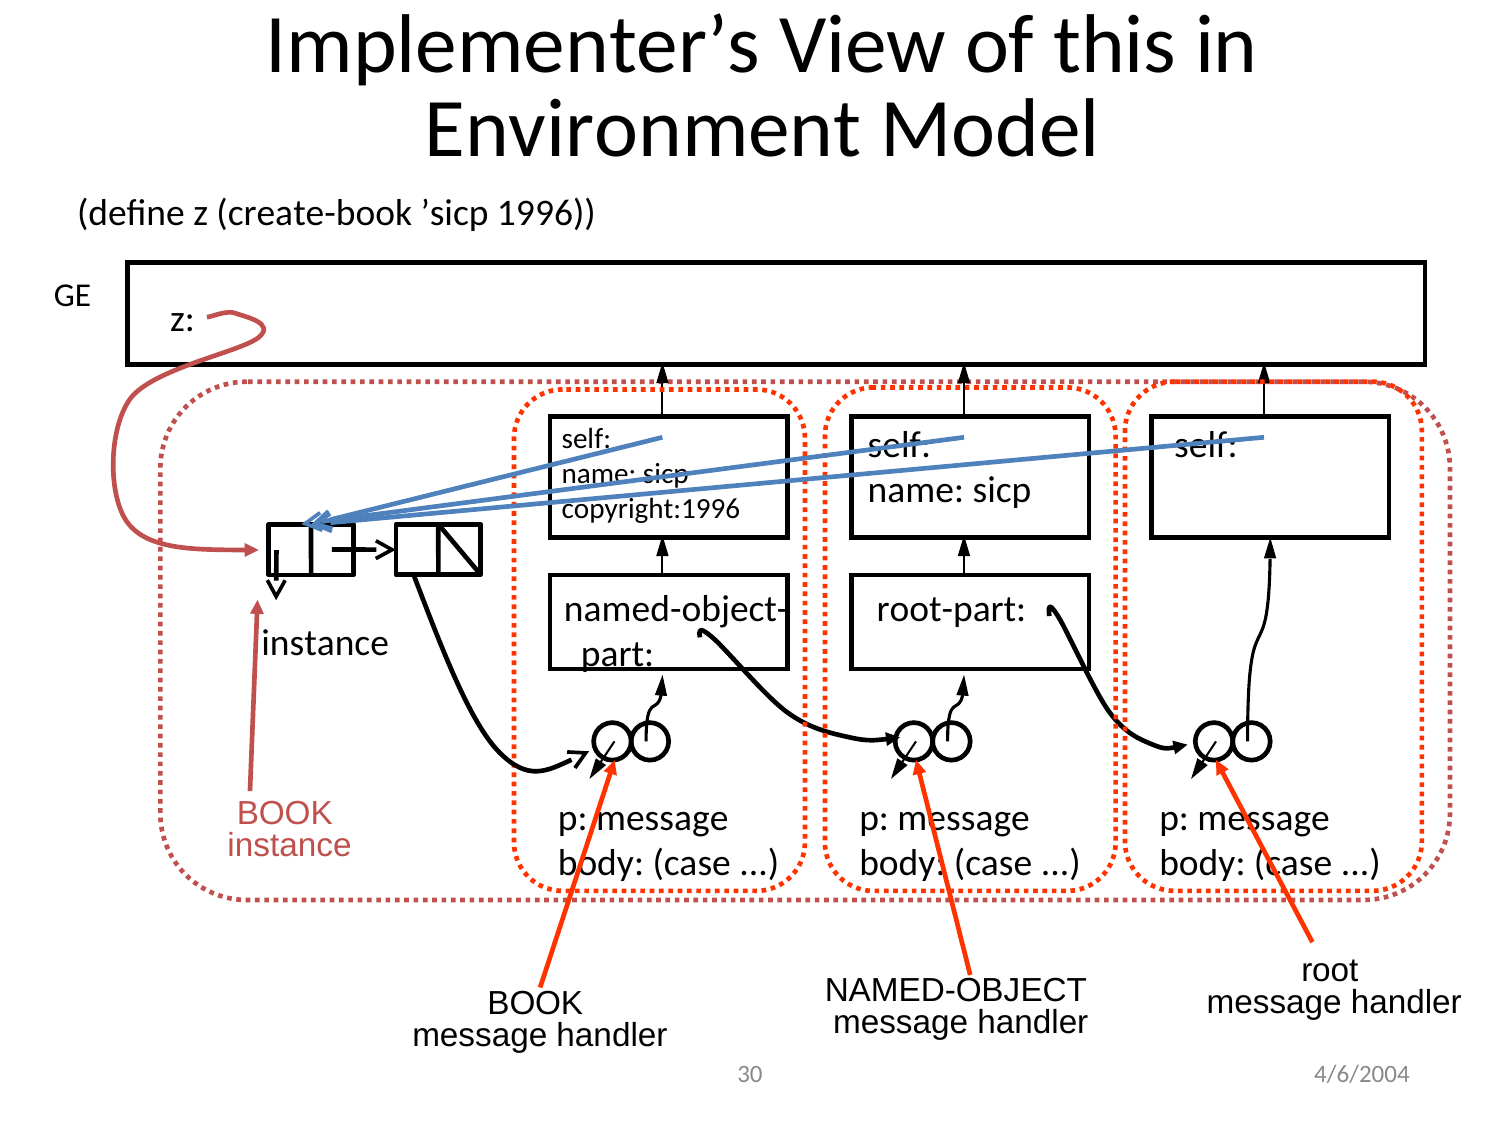

# Implementer’s View of this in Environment Model
(define z (create-book ’sicp 1996))
GE
z:
self:
name: sicp
copyright:1996
named-object-
 part:
p: message
body: (case ...)
self:
name: sicp
root-part:
p: message
body: (case ...)
self:
p: message
body: (case ...)
root
message handler
NAMED-OBJECT
message handler
BOOK
message handler
instance
BOOK
instance
4/6/2004